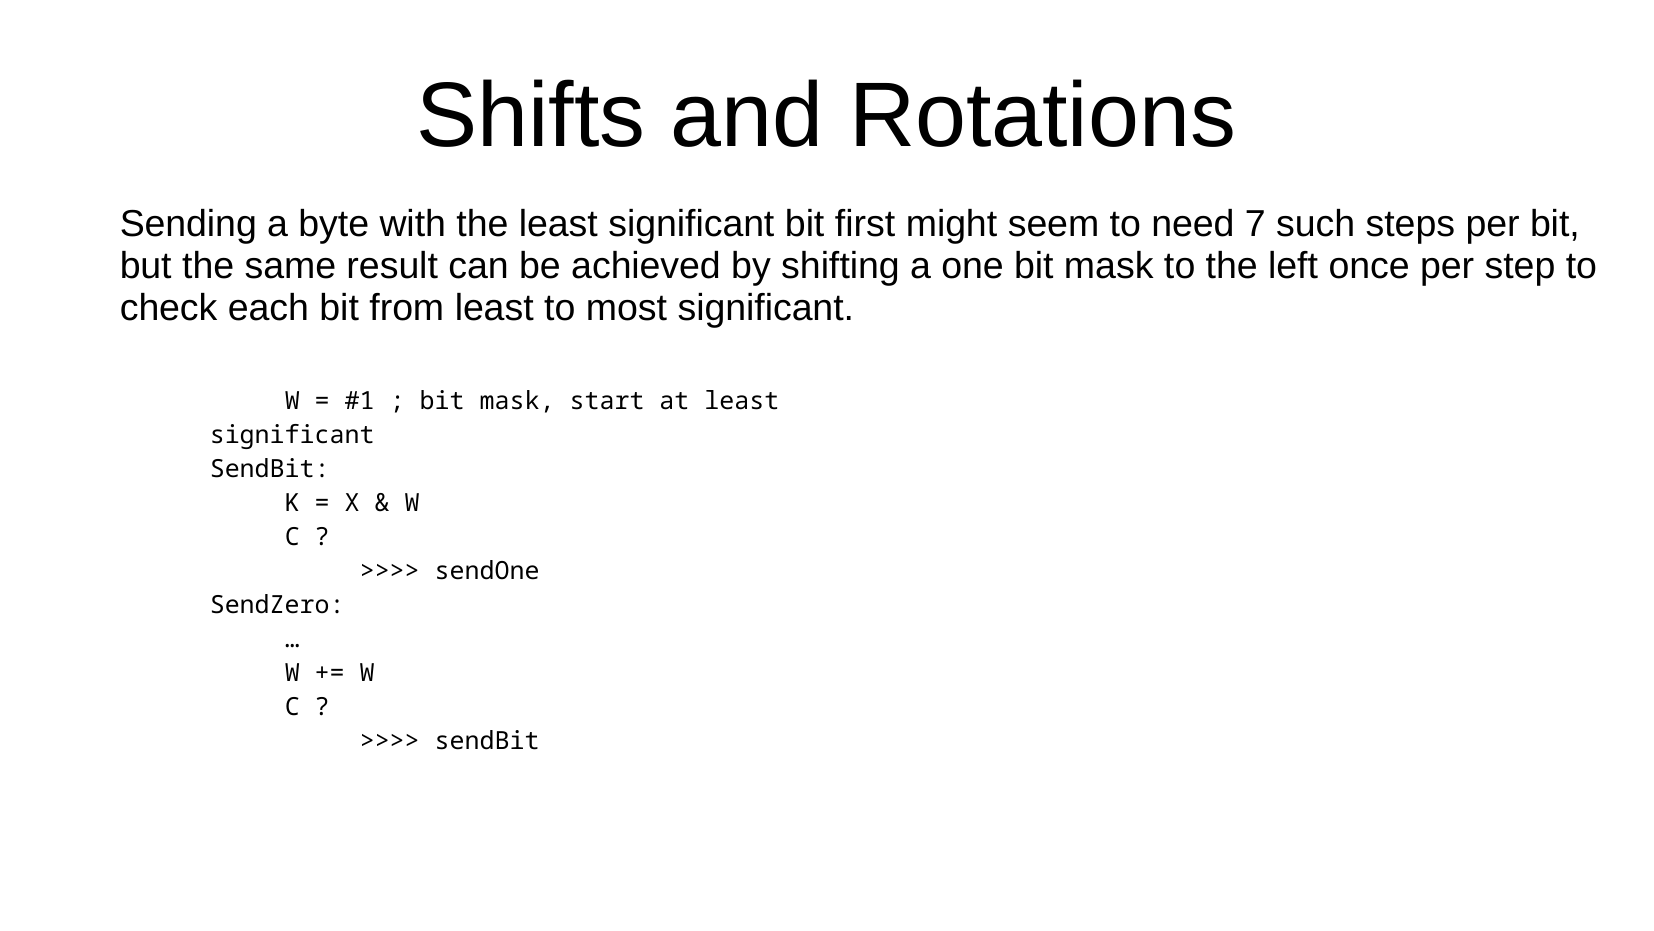

# Shifts and Rotations
Sending a byte with the least significant bit first might seem to need 7 such steps per bit, but the same result can be achieved by shifting a one bit mask to the left once per step to check each bit from least to most significant.
	W = #1 ; bit mask, start at least significant
SendBit:
	K = X & W
	C ?
		>>>> sendOne
SendZero:
	…
	W += W
	C ?
		>>>> sendBit